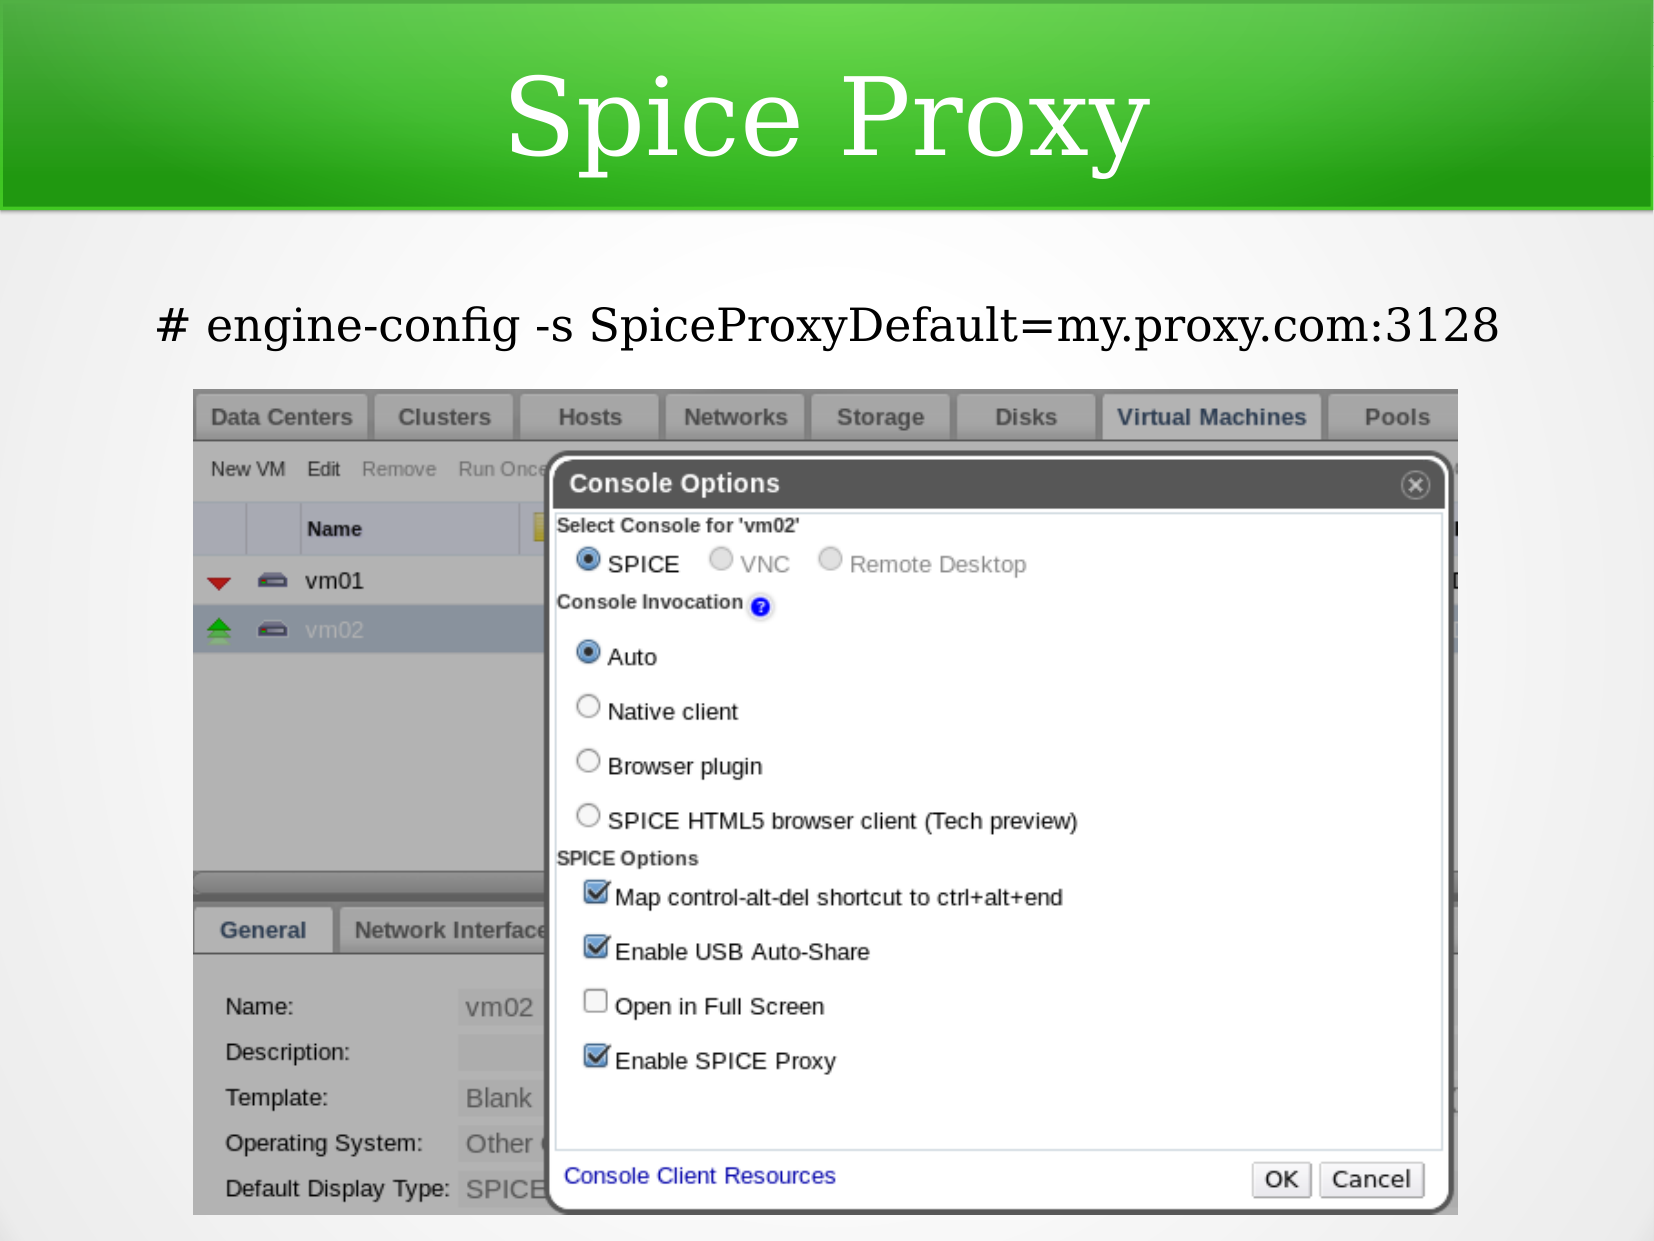

# Spice Proxy
# engine-config -s SpiceProxyDefault=my.proxy.com:3128